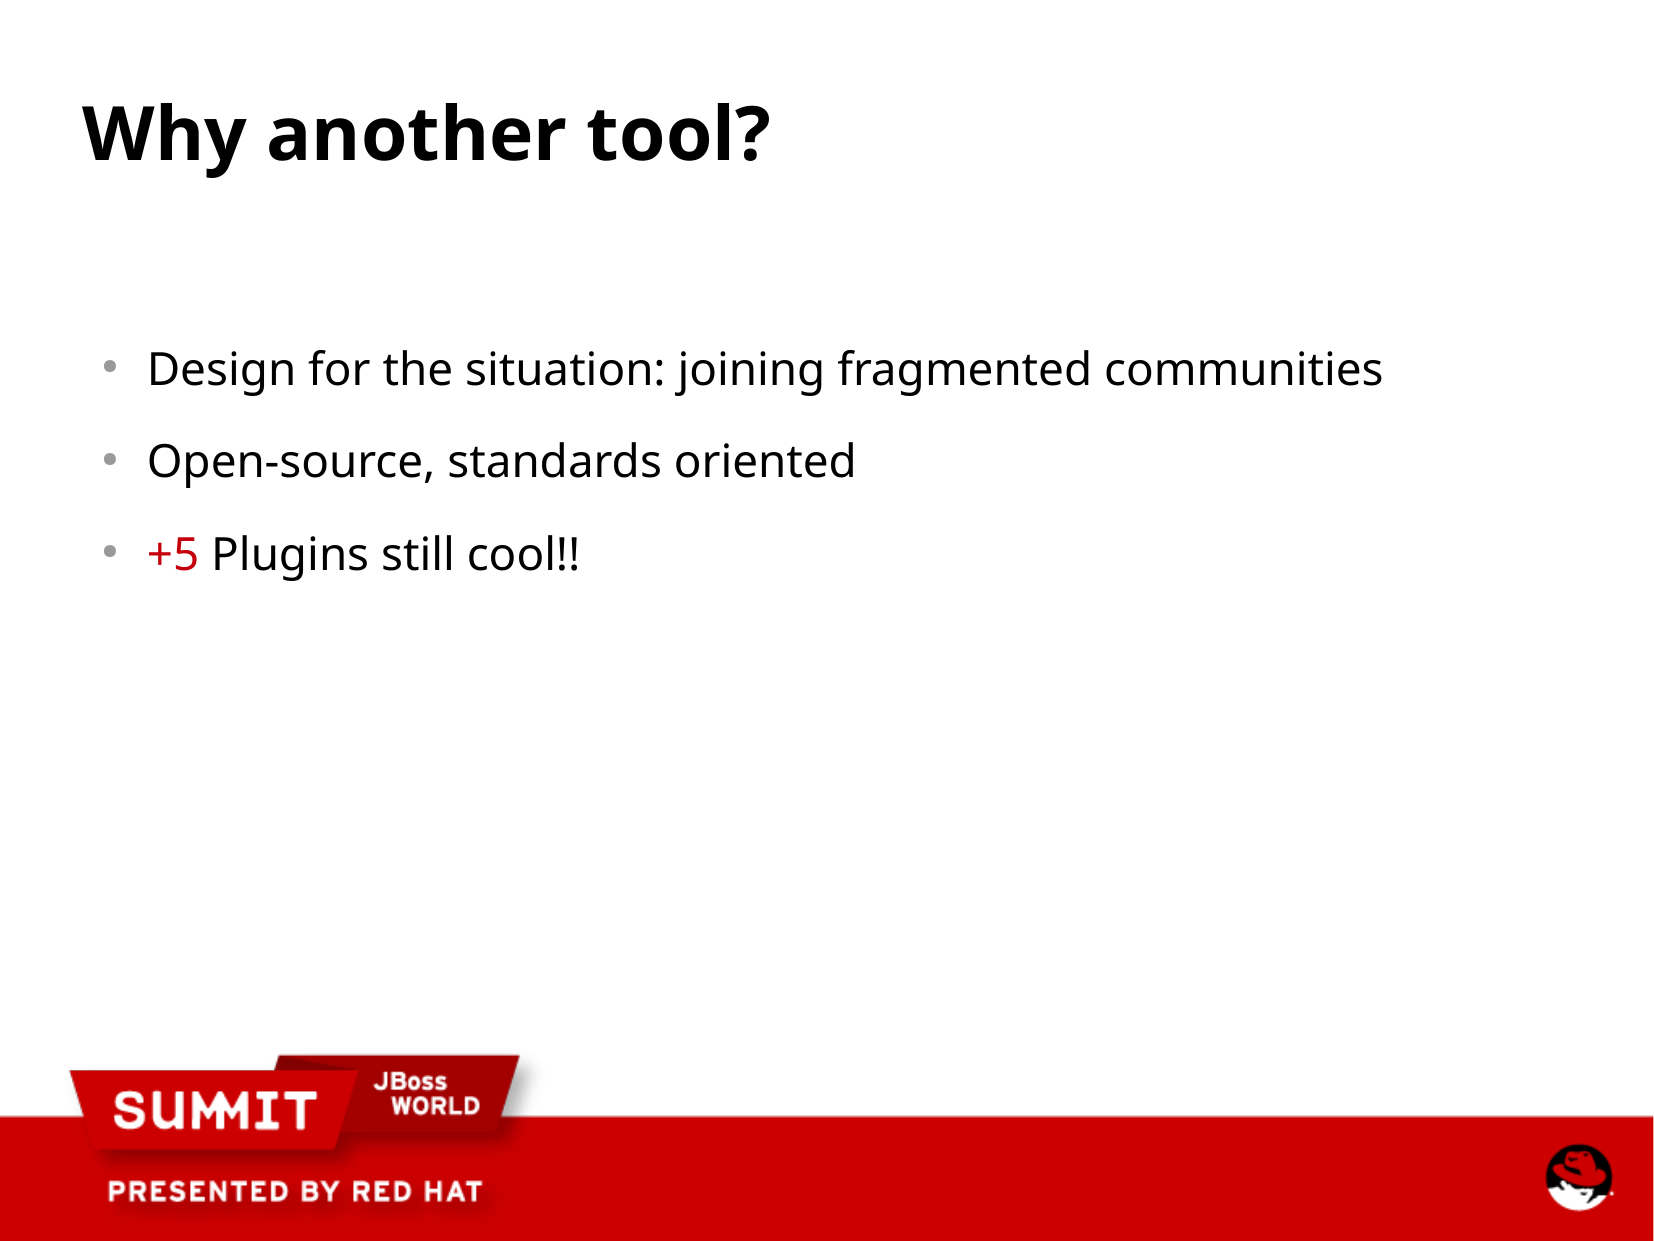

# Why another tool?
Design for the situation: joining fragmented communities
Open-source, standards oriented
+5 Plugins still cool!!